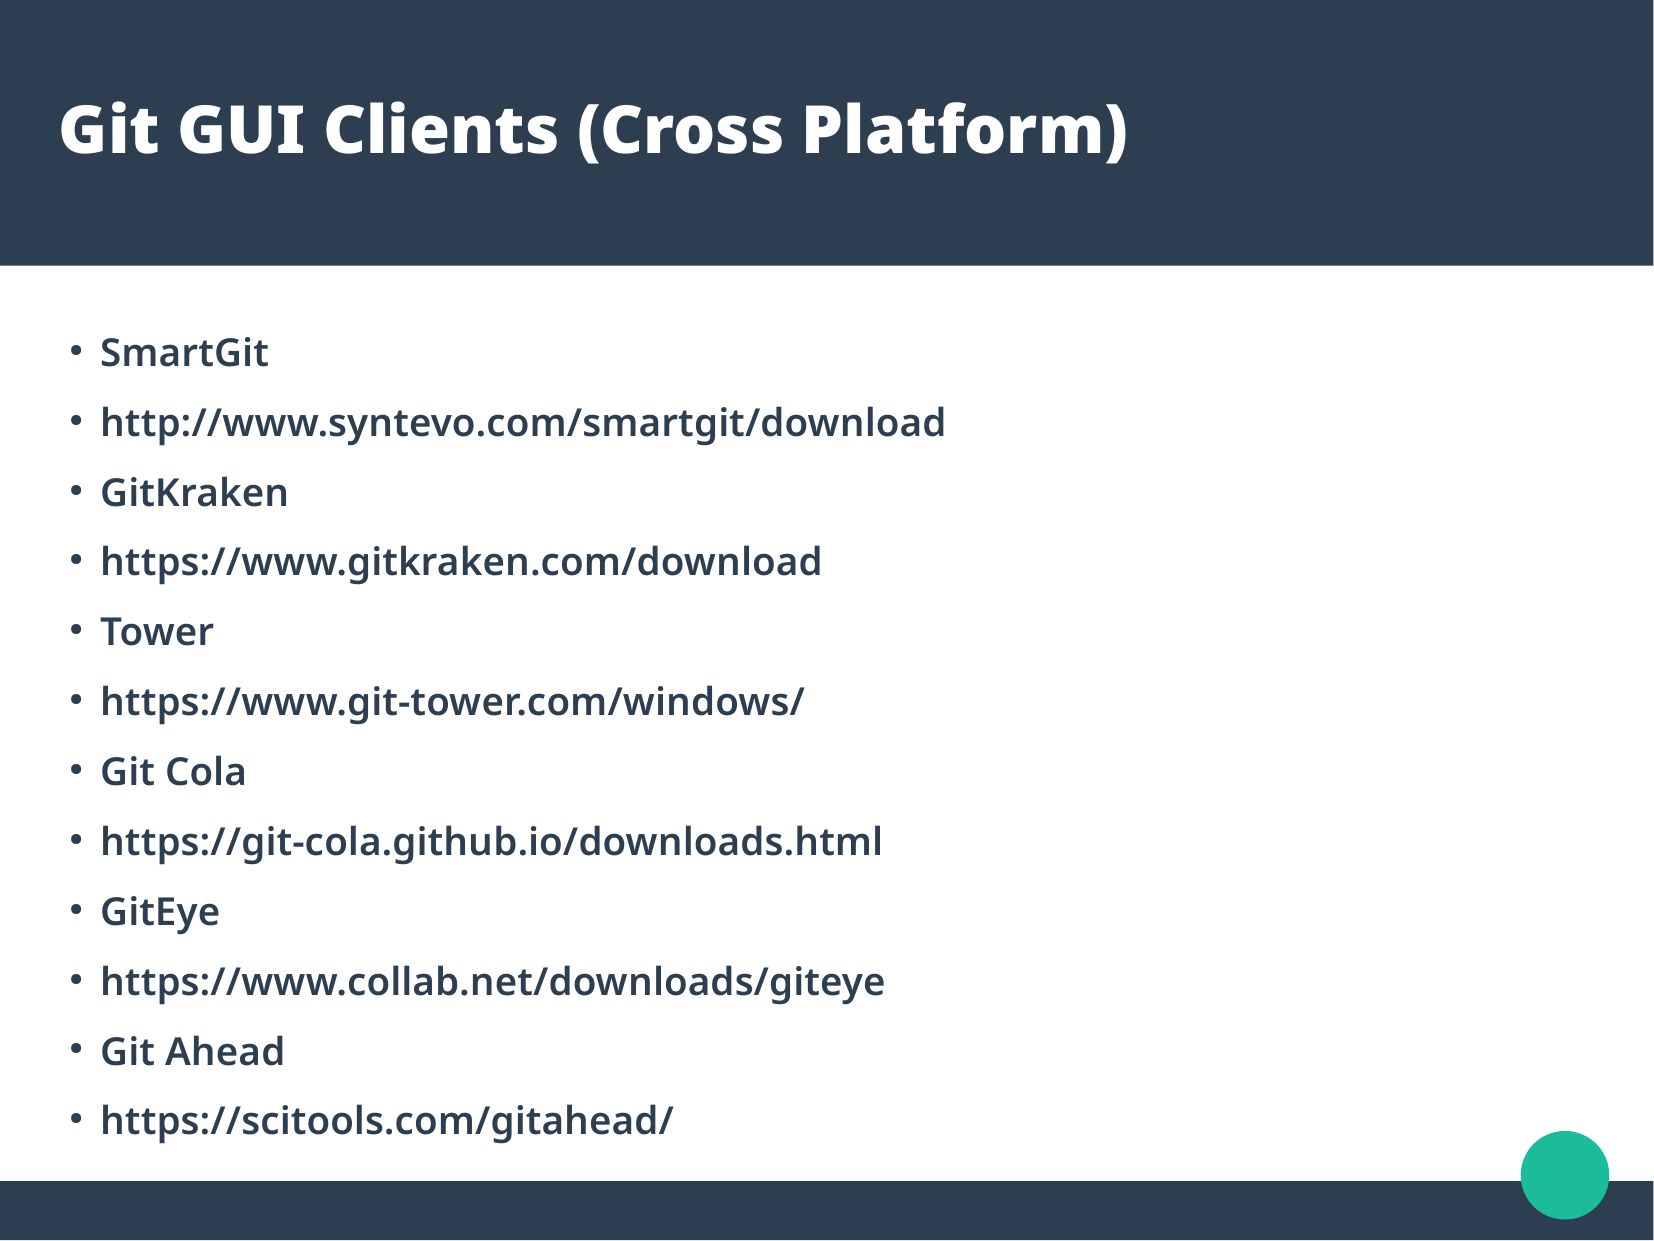

# Git GUI Clients (Cross Platform)
SmartGit
http://www.syntevo.com/smartgit/download
GitKraken
https://www.gitkraken.com/download
Tower
https://www.git-tower.com/windows/
Git Cola
https://git-cola.github.io/downloads.html
GitEye
https://www.collab.net/downloads/giteye
Git Ahead
https://scitools.com/gitahead/